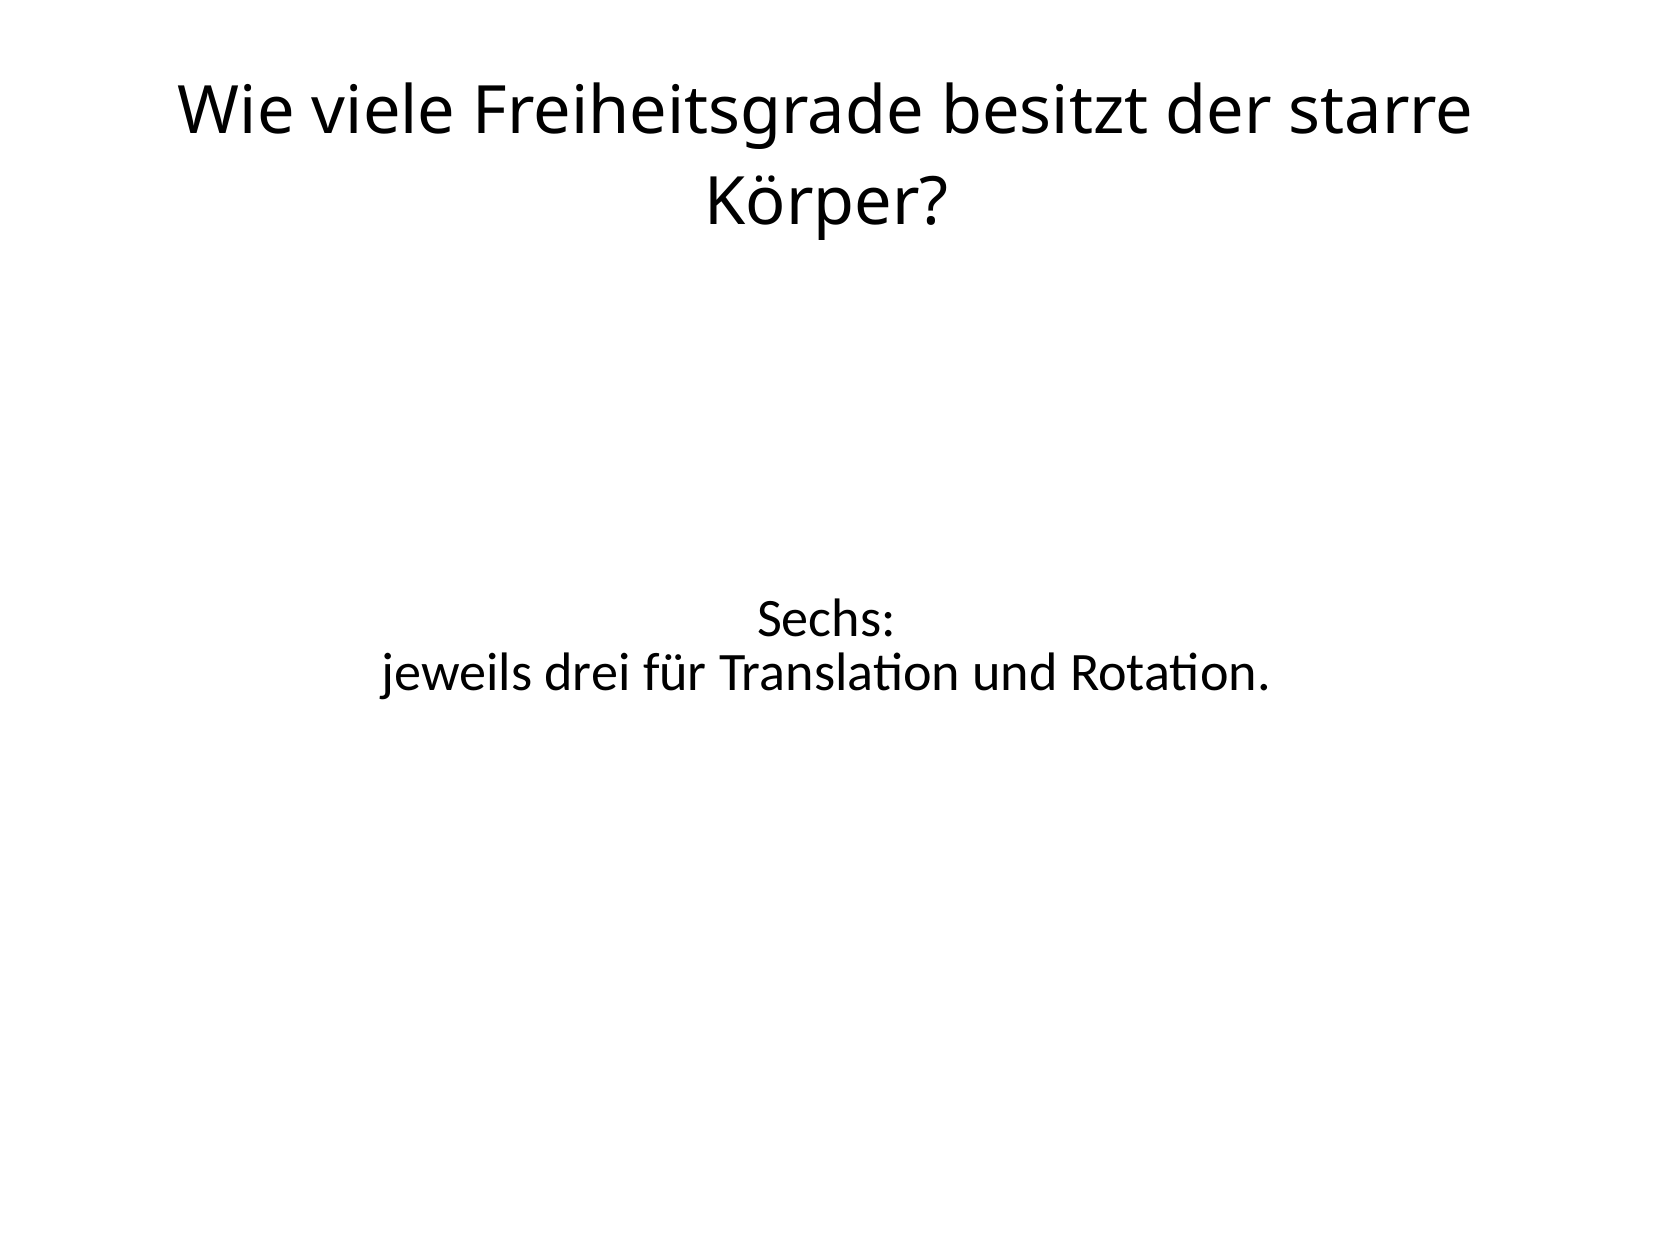

# Wie viele Freiheitsgrade besitzt der starre Körper?
Sechs:
jeweils drei für Translation und Rotation.